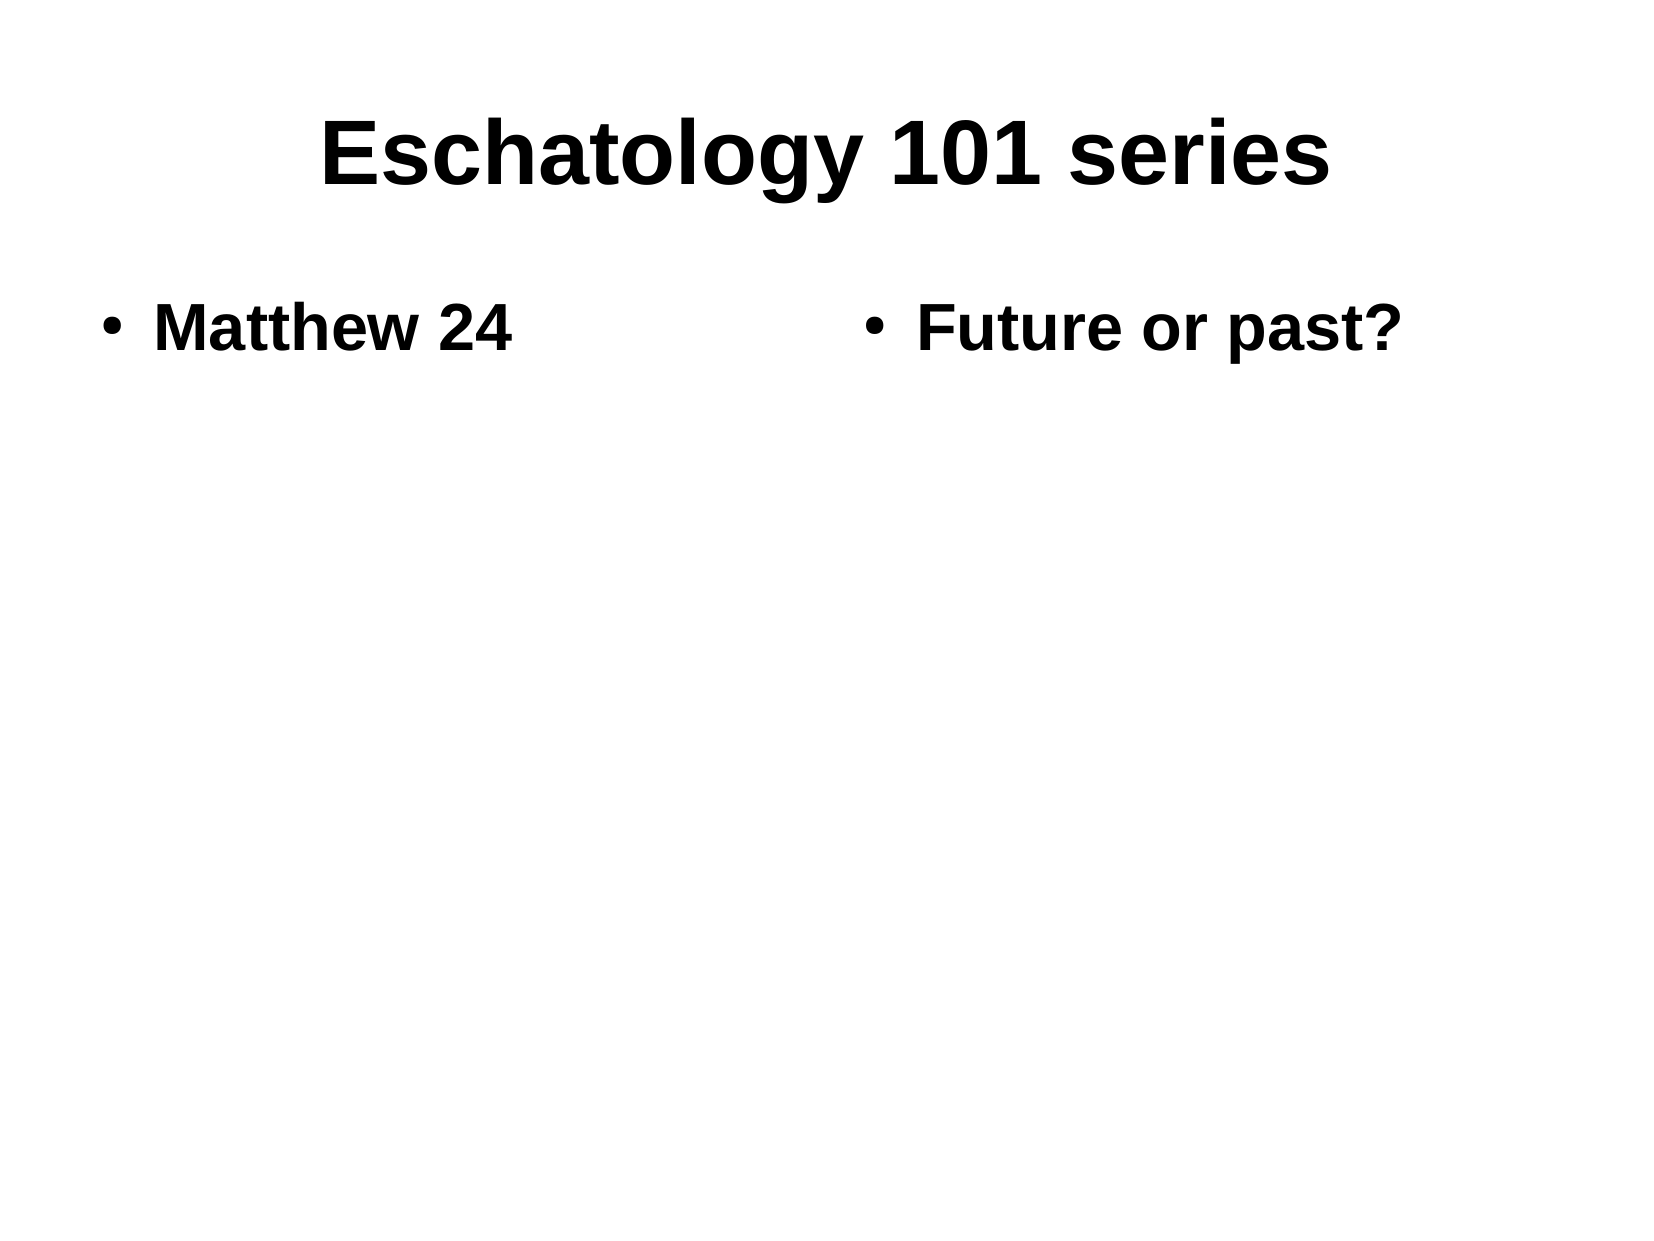

# Eschatology 101 series
Matthew 24
Future or past?